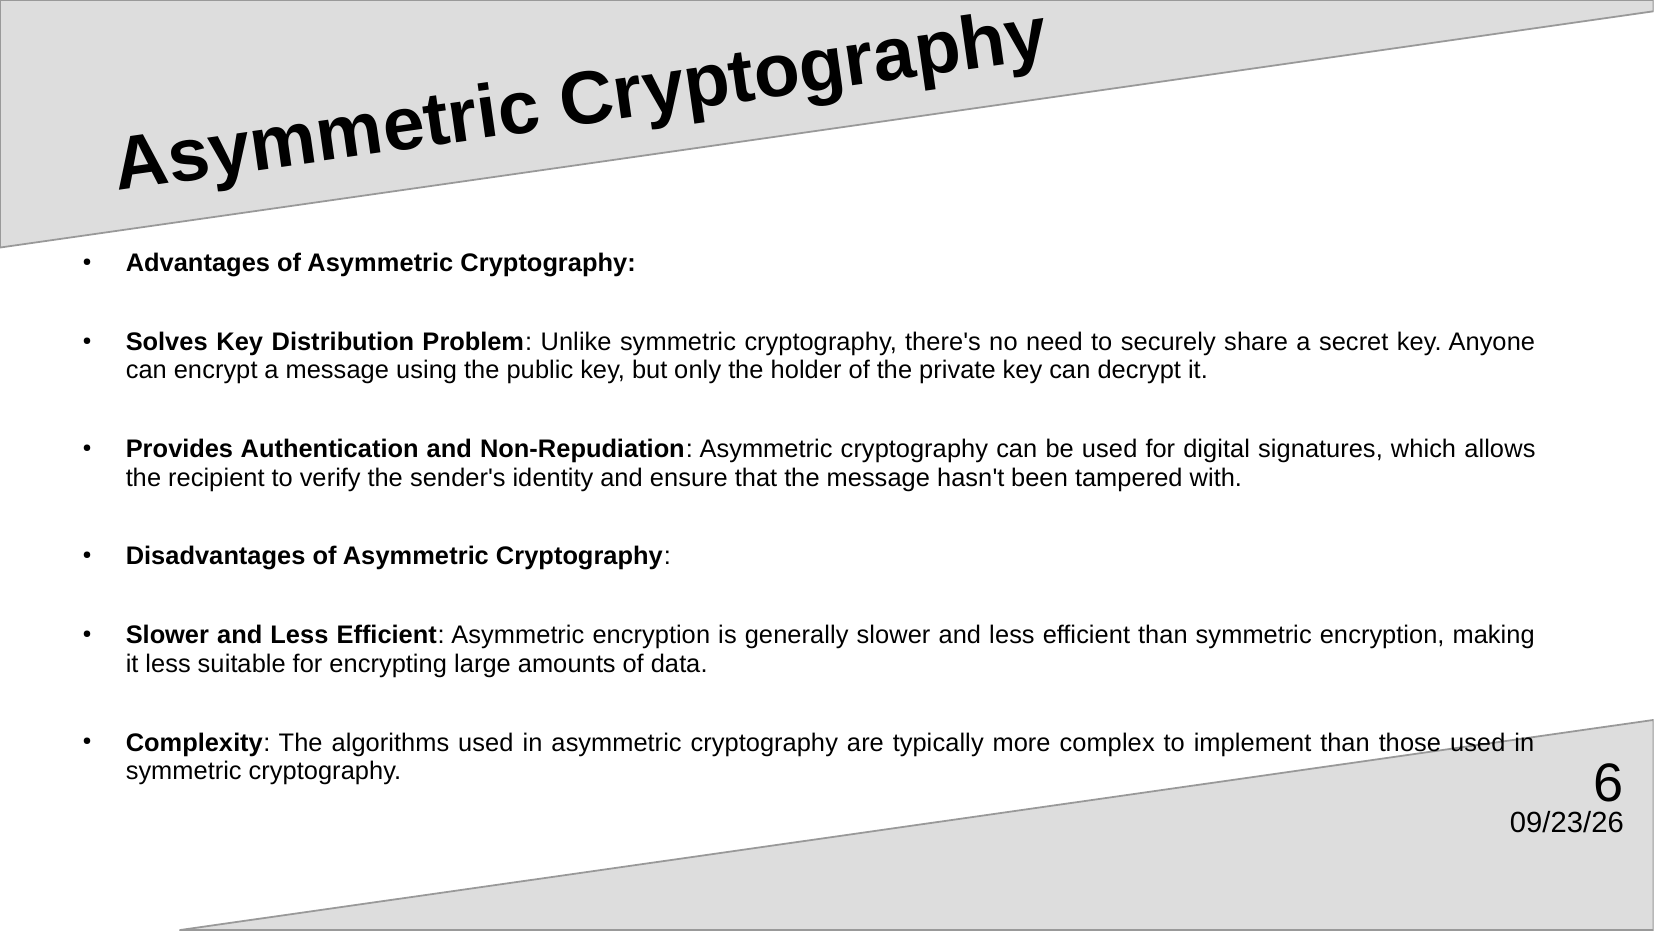

# Asymmetric Cryptography
Advantages of Asymmetric Cryptography:
Solves Key Distribution Problem: Unlike symmetric cryptography, there's no need to securely share a secret key. Anyone can encrypt a message using the public key, but only the holder of the private key can decrypt it.
Provides Authentication and Non-Repudiation: Asymmetric cryptography can be used for digital signatures, which allows the recipient to verify the sender's identity and ensure that the message hasn't been tampered with.
Disadvantages of Asymmetric Cryptography:
Slower and Less Efficient: Asymmetric encryption is generally slower and less efficient than symmetric encryption, making it less suitable for encrypting large amounts of data.
Complexity: The algorithms used in asymmetric cryptography are typically more complex to implement than those used in symmetric cryptography.
6